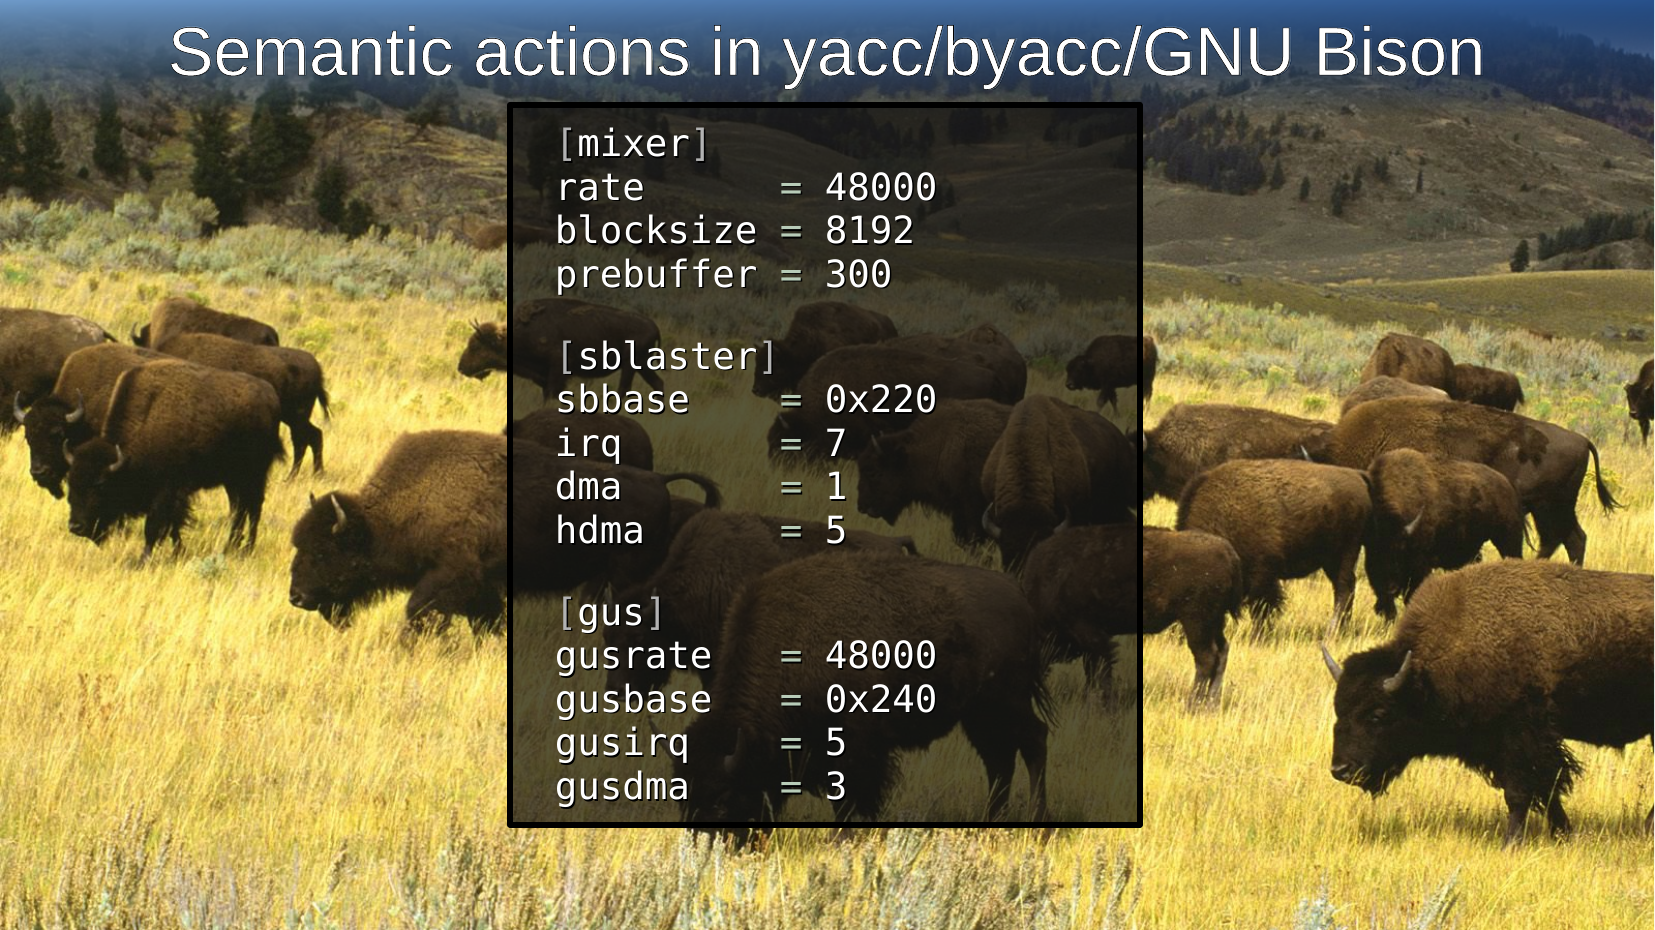

# Semantic actions in yacc/byacc/GNU Bison
[mixer]
rate = 48000
blocksize = 8192
prebuffer = 300
[sblaster]
sbbase = 0x220
irq = 7
dma = 1
hdma = 5
[gus]
gusrate = 48000
gusbase = 0x240
gusirq = 5
gusdma = 3